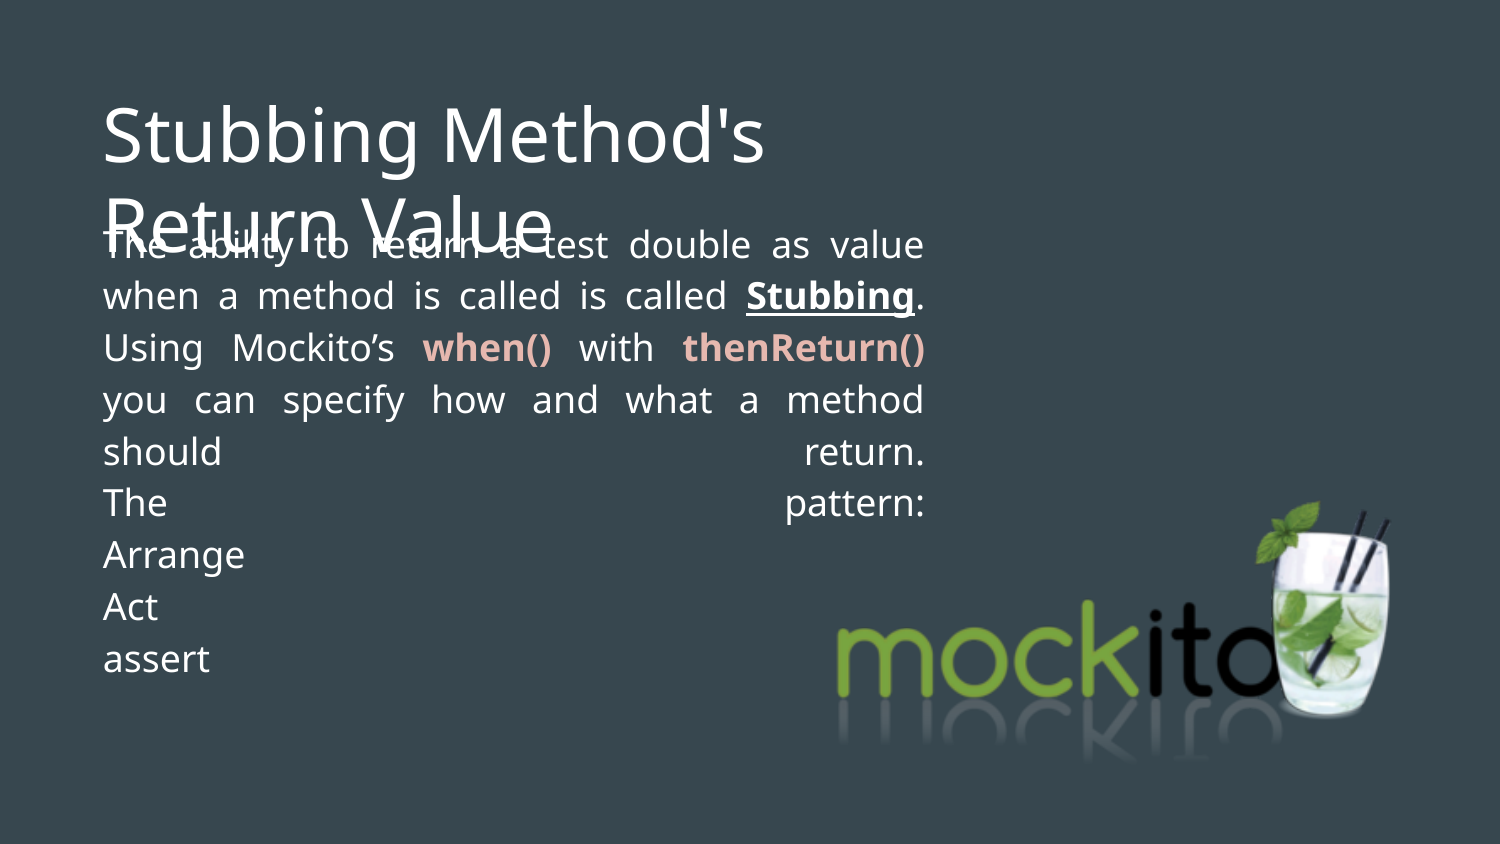

# Stubbing Method's Return Value
The ability to return a test double as value when a method is called is called Stubbing. Using Mockito’s when() with thenReturn() you can specify how and what a method should return.
The pattern:
Arrange
Act
assert